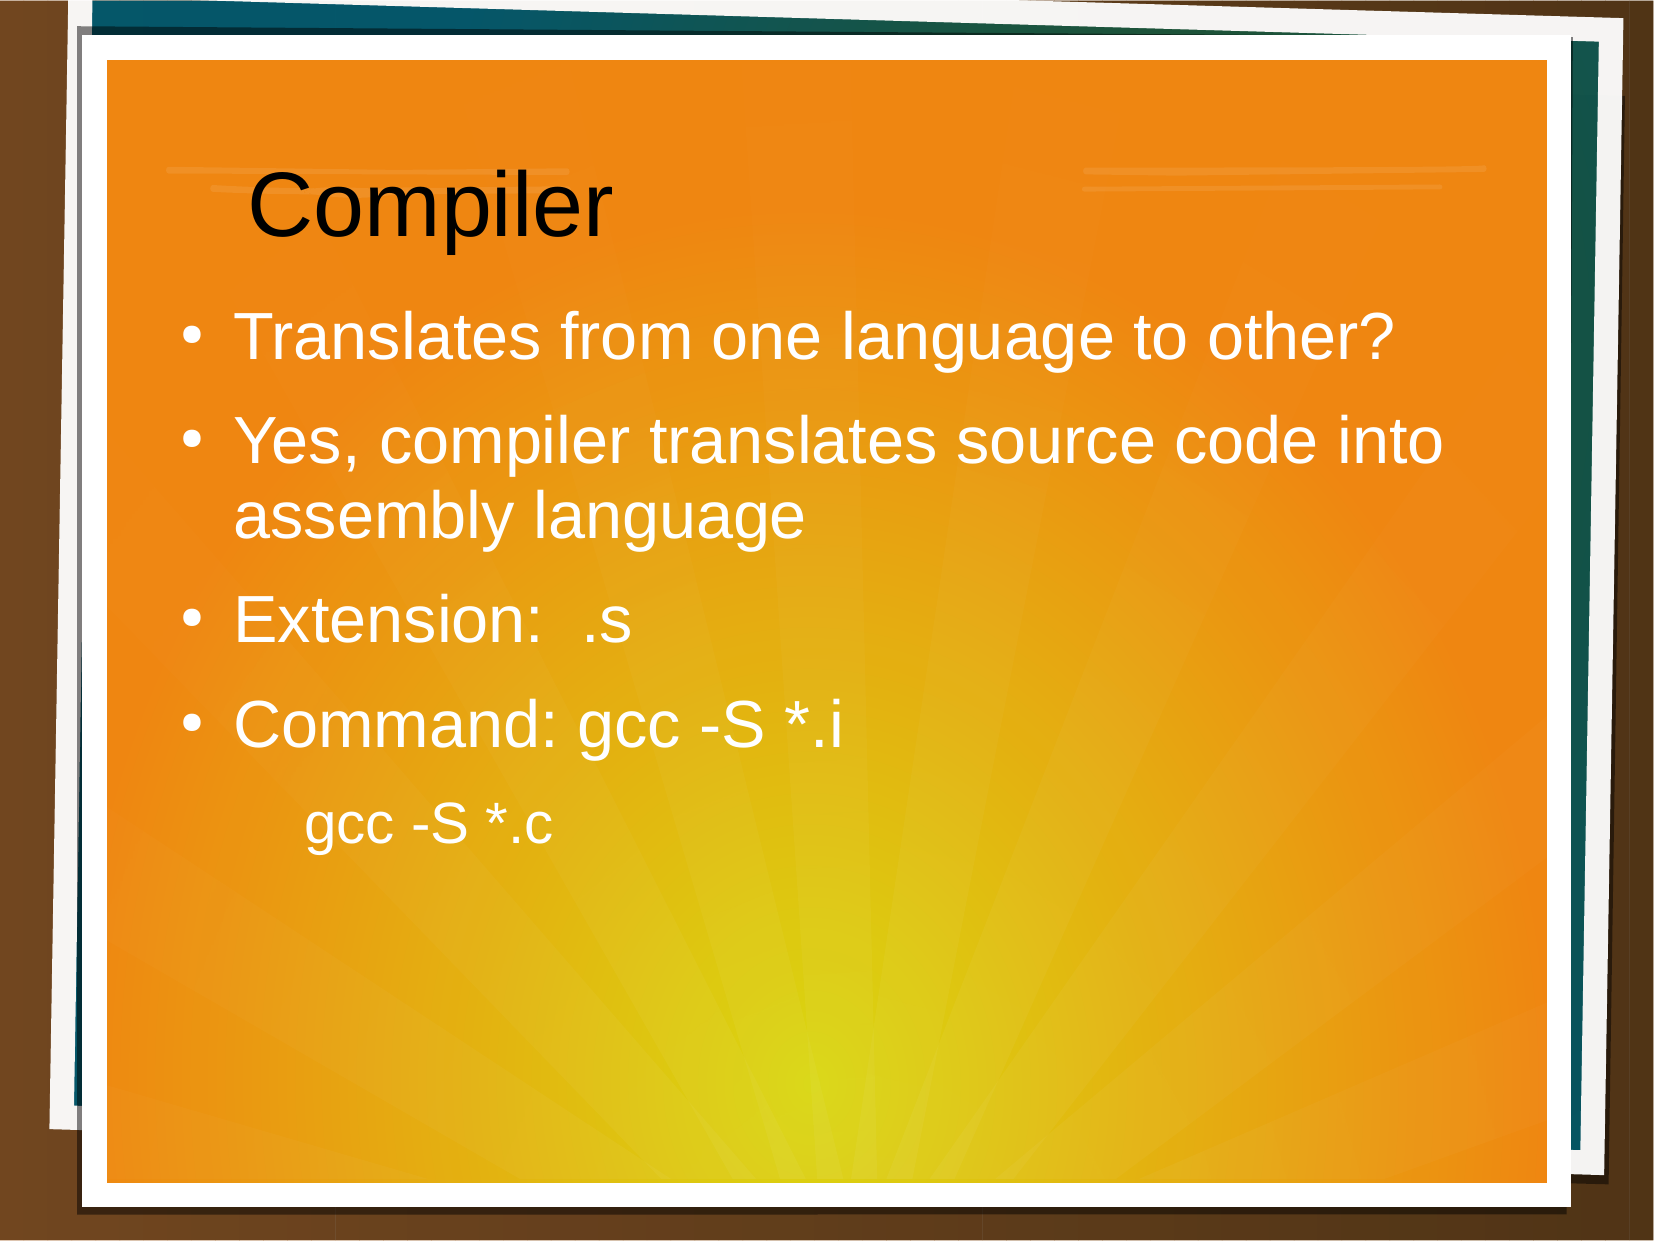

# Compiler
Translates from one language to other?
Yes, compiler translates source code into assembly language
Extension: .s
Command: gcc -S *.i
gcc -S *.c